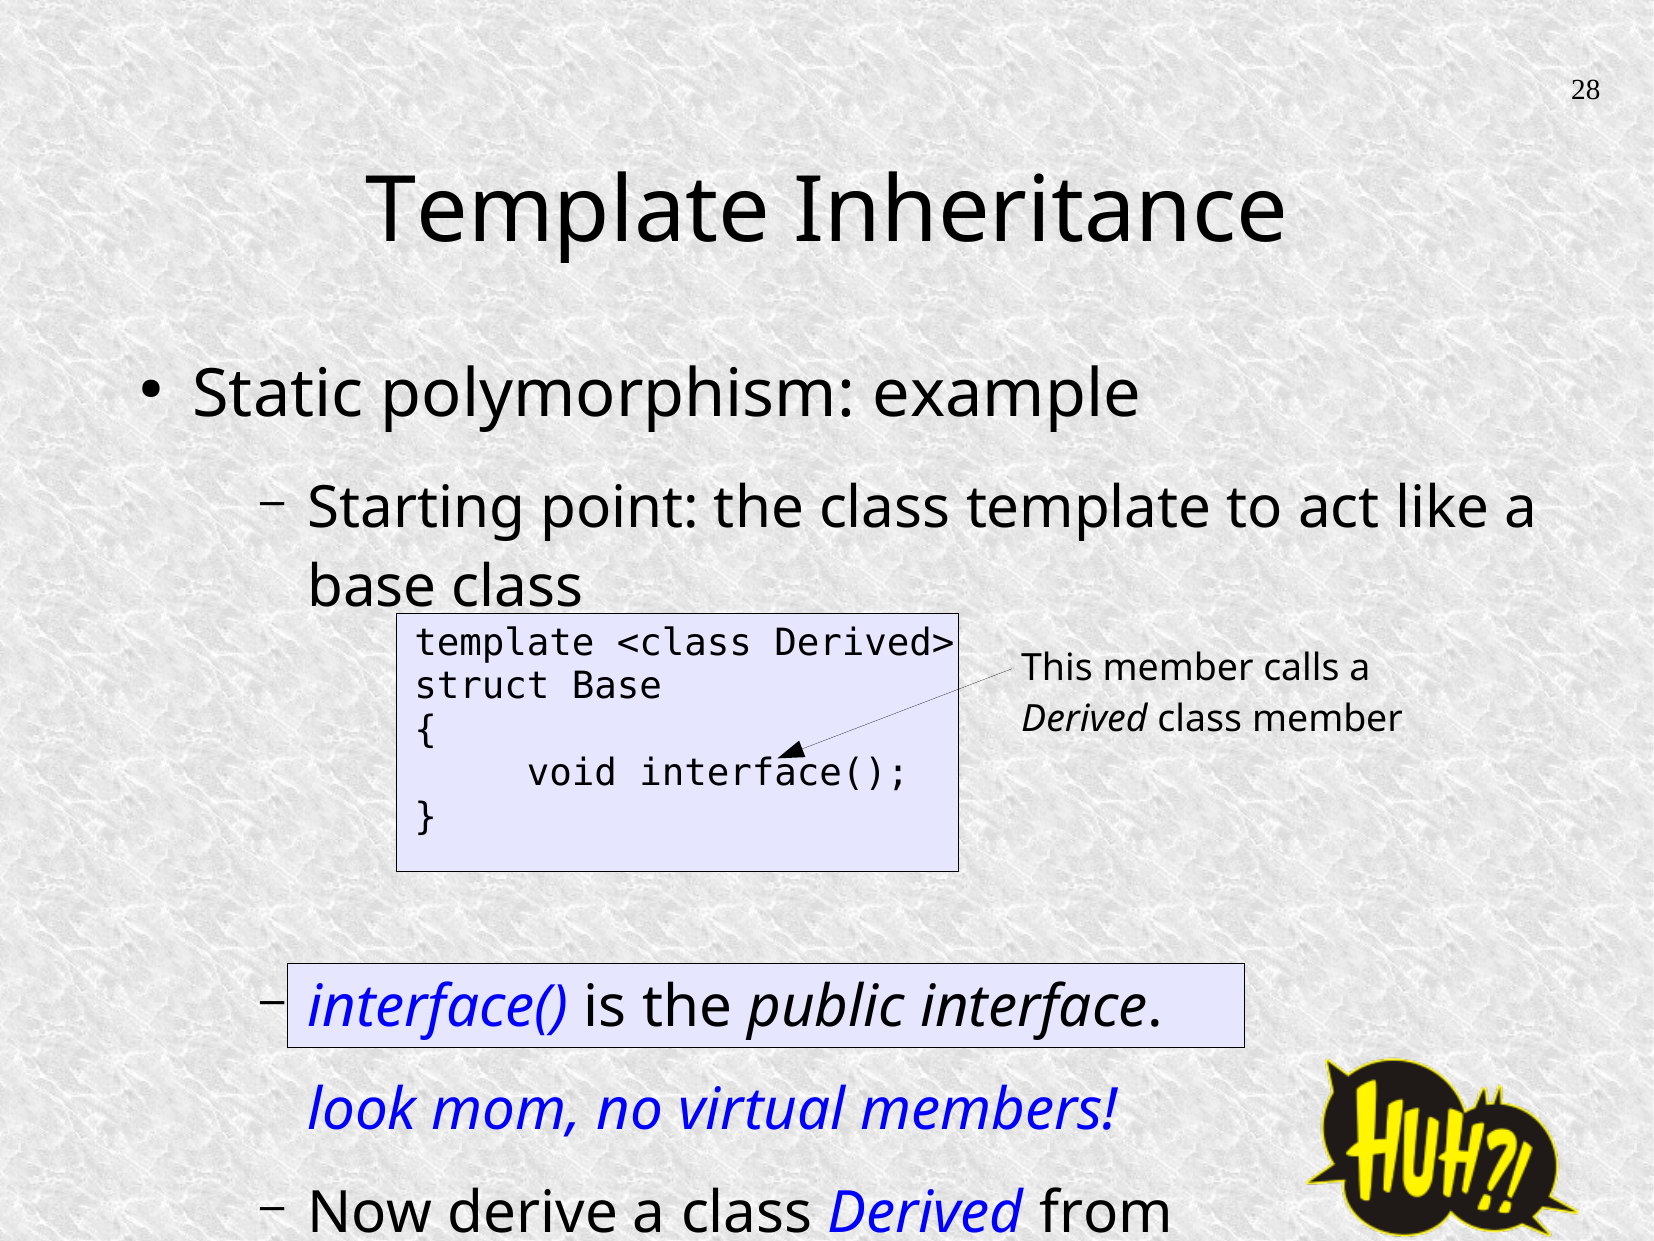

28
# Template Inheritance
Static polymorphism: example
Starting point: the class template to act like a base class
interface() is the public interface.
look mom, no virtual members!
Now derive a class Derived from Base<Derived>.
template <class Derived>
struct Base
{
 void interface();
}
This member calls a
Derived class member